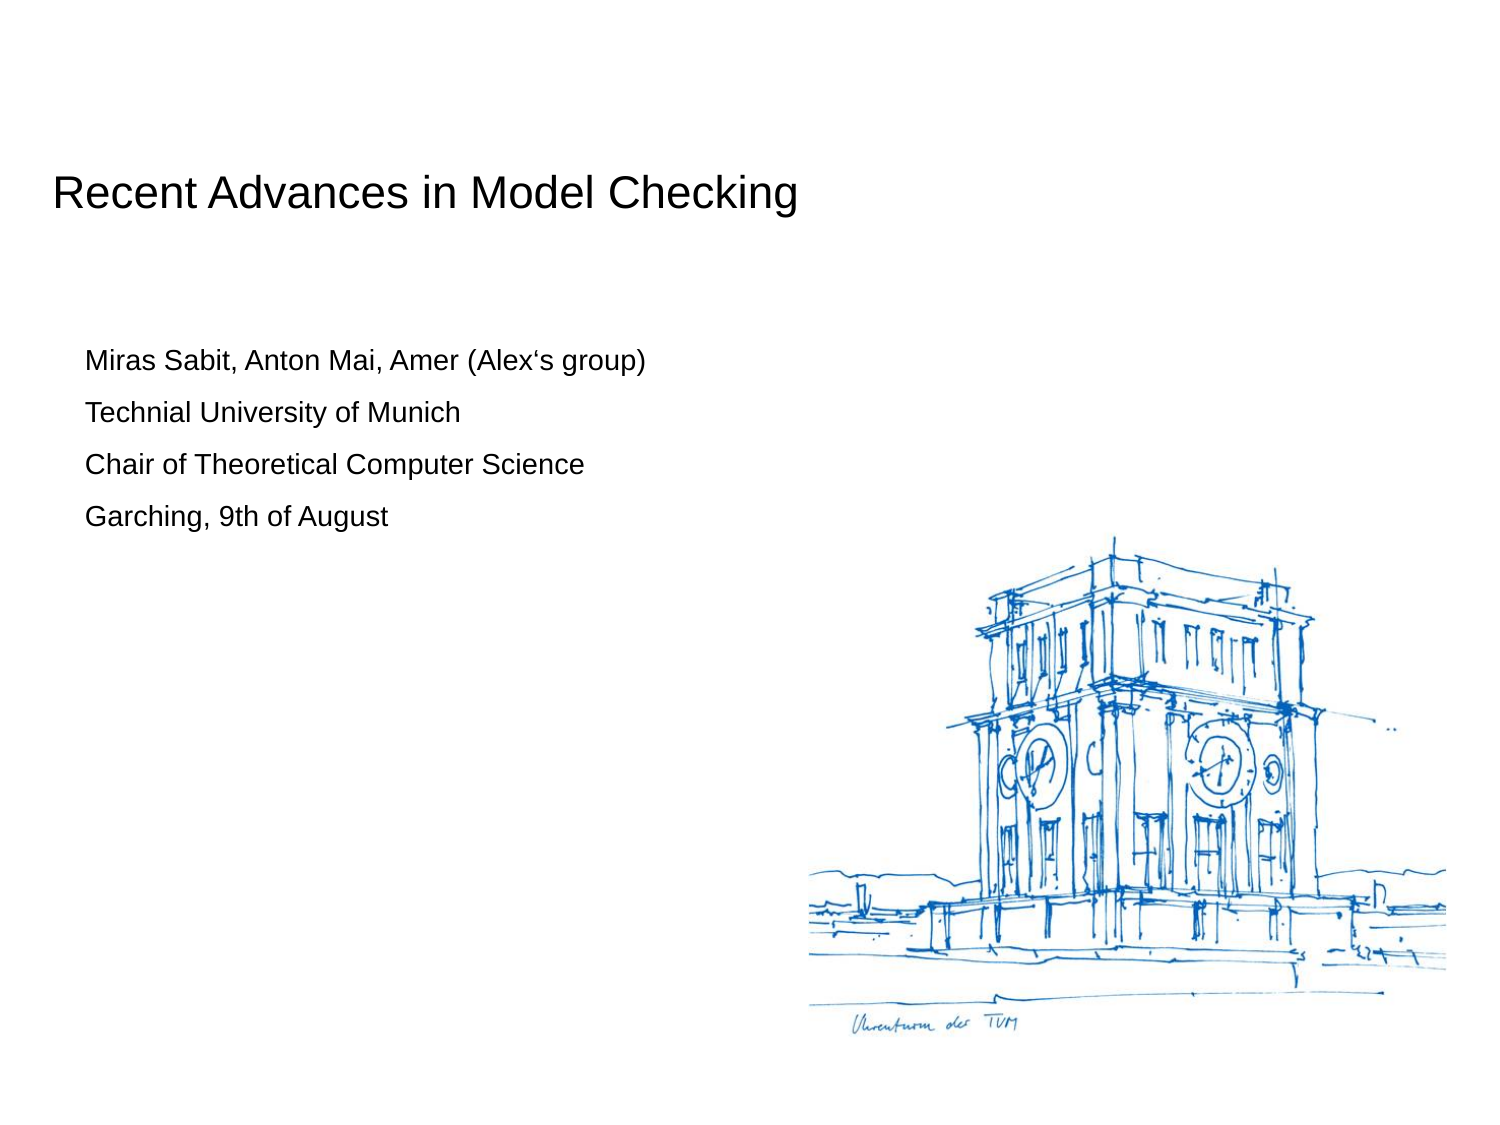

Recent Advances in Model Checking
# Miras Sabit, Anton Mai, Amer (Alex‘s group)
Technial University of Munich
Chair of Theoretical Computer Science
Garching, 9th of August